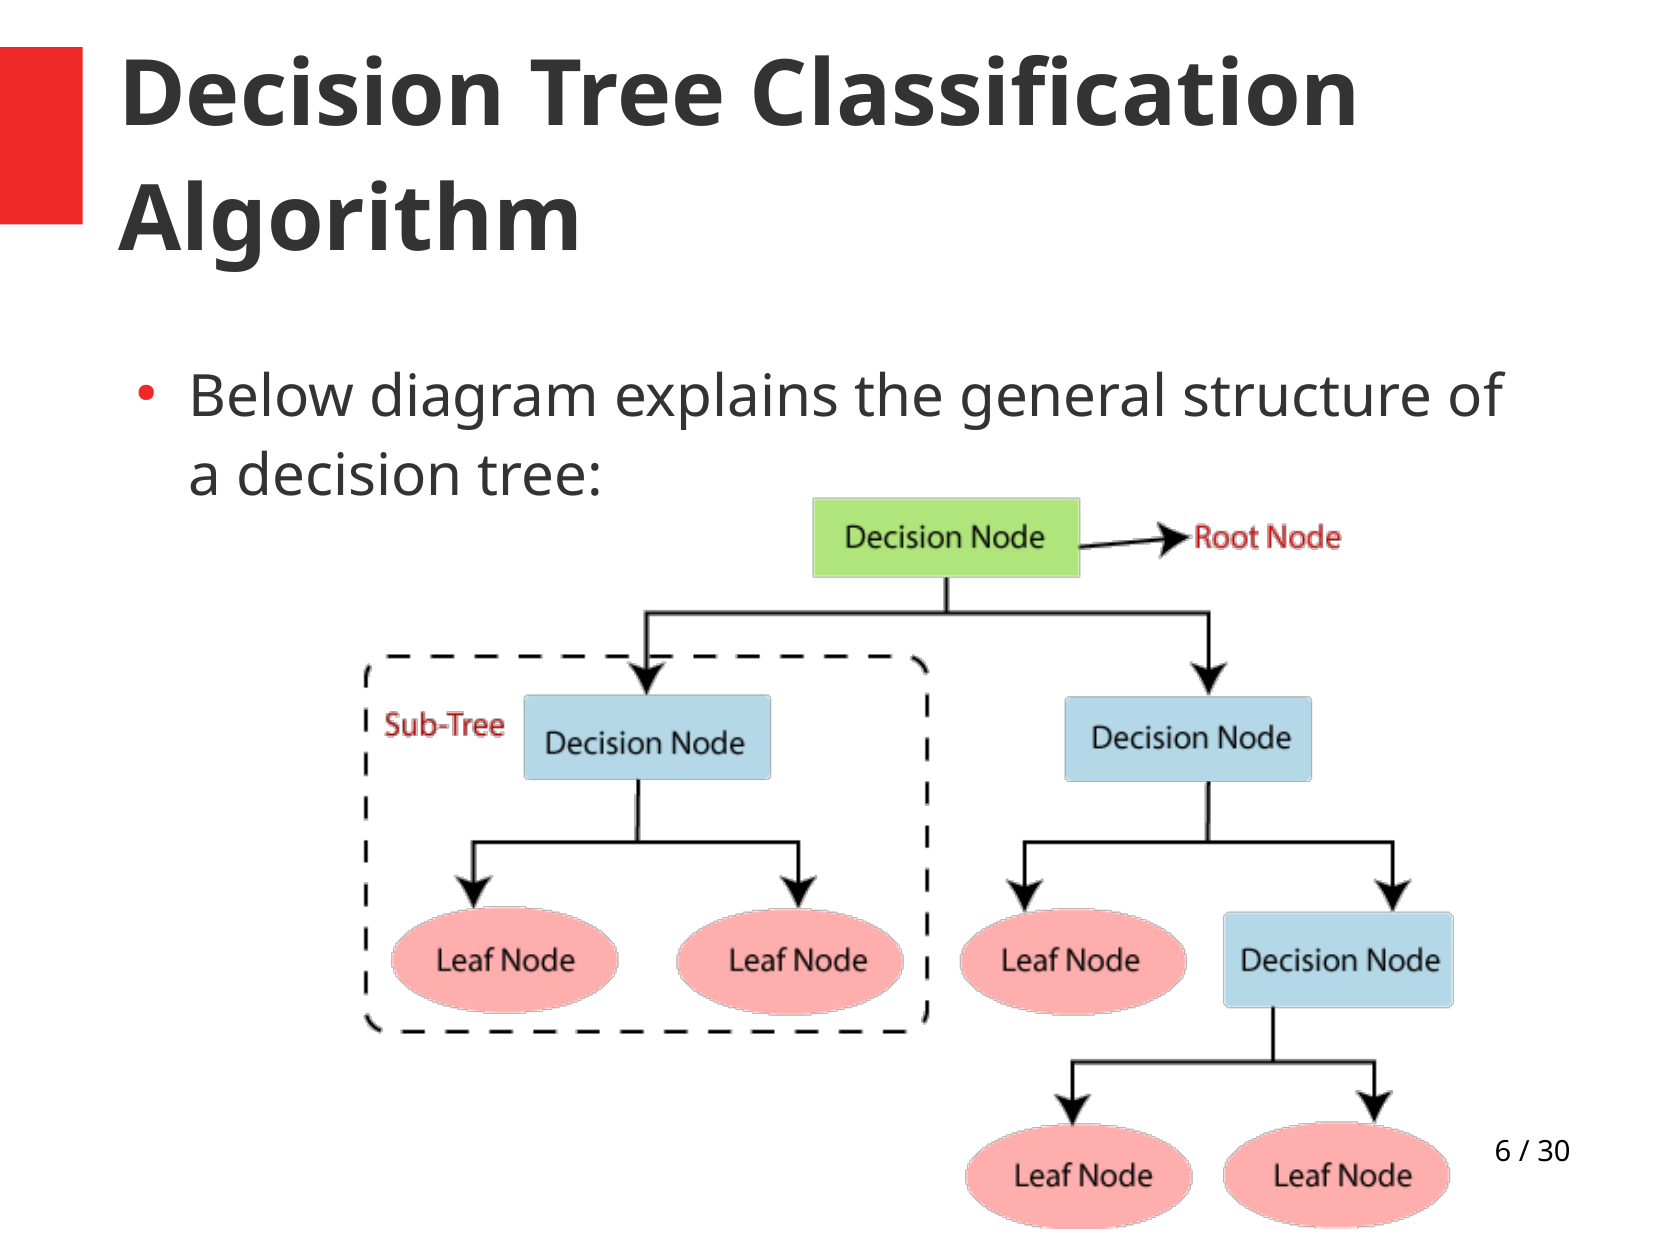

# Decision Tree Classification Algorithm
Below diagram explains the general structure of a decision tree:
6